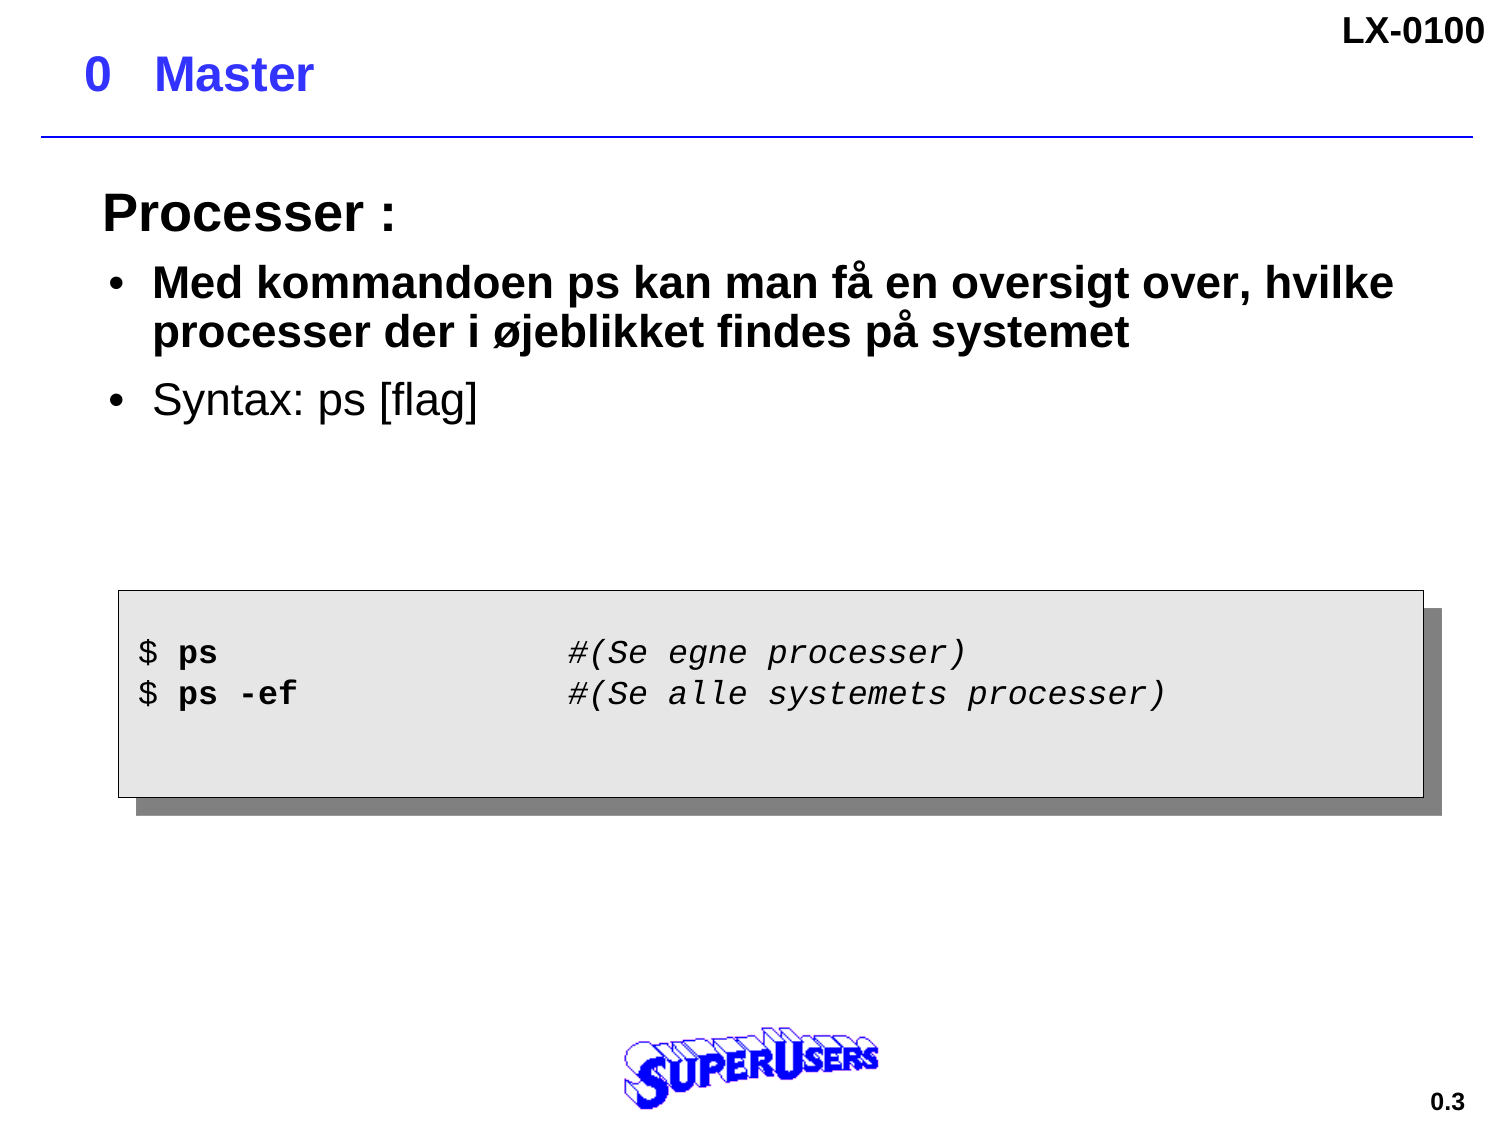

# 0 Master
Processer :
Med kommandoen ps kan man få en oversigt over, hvilke processer der i øjeblikket findes på systemet
Syntax: ps [flag]
 $ ps 			#(Se egne processer)
 $ ps -ef 		#(Se alle systemets processer)